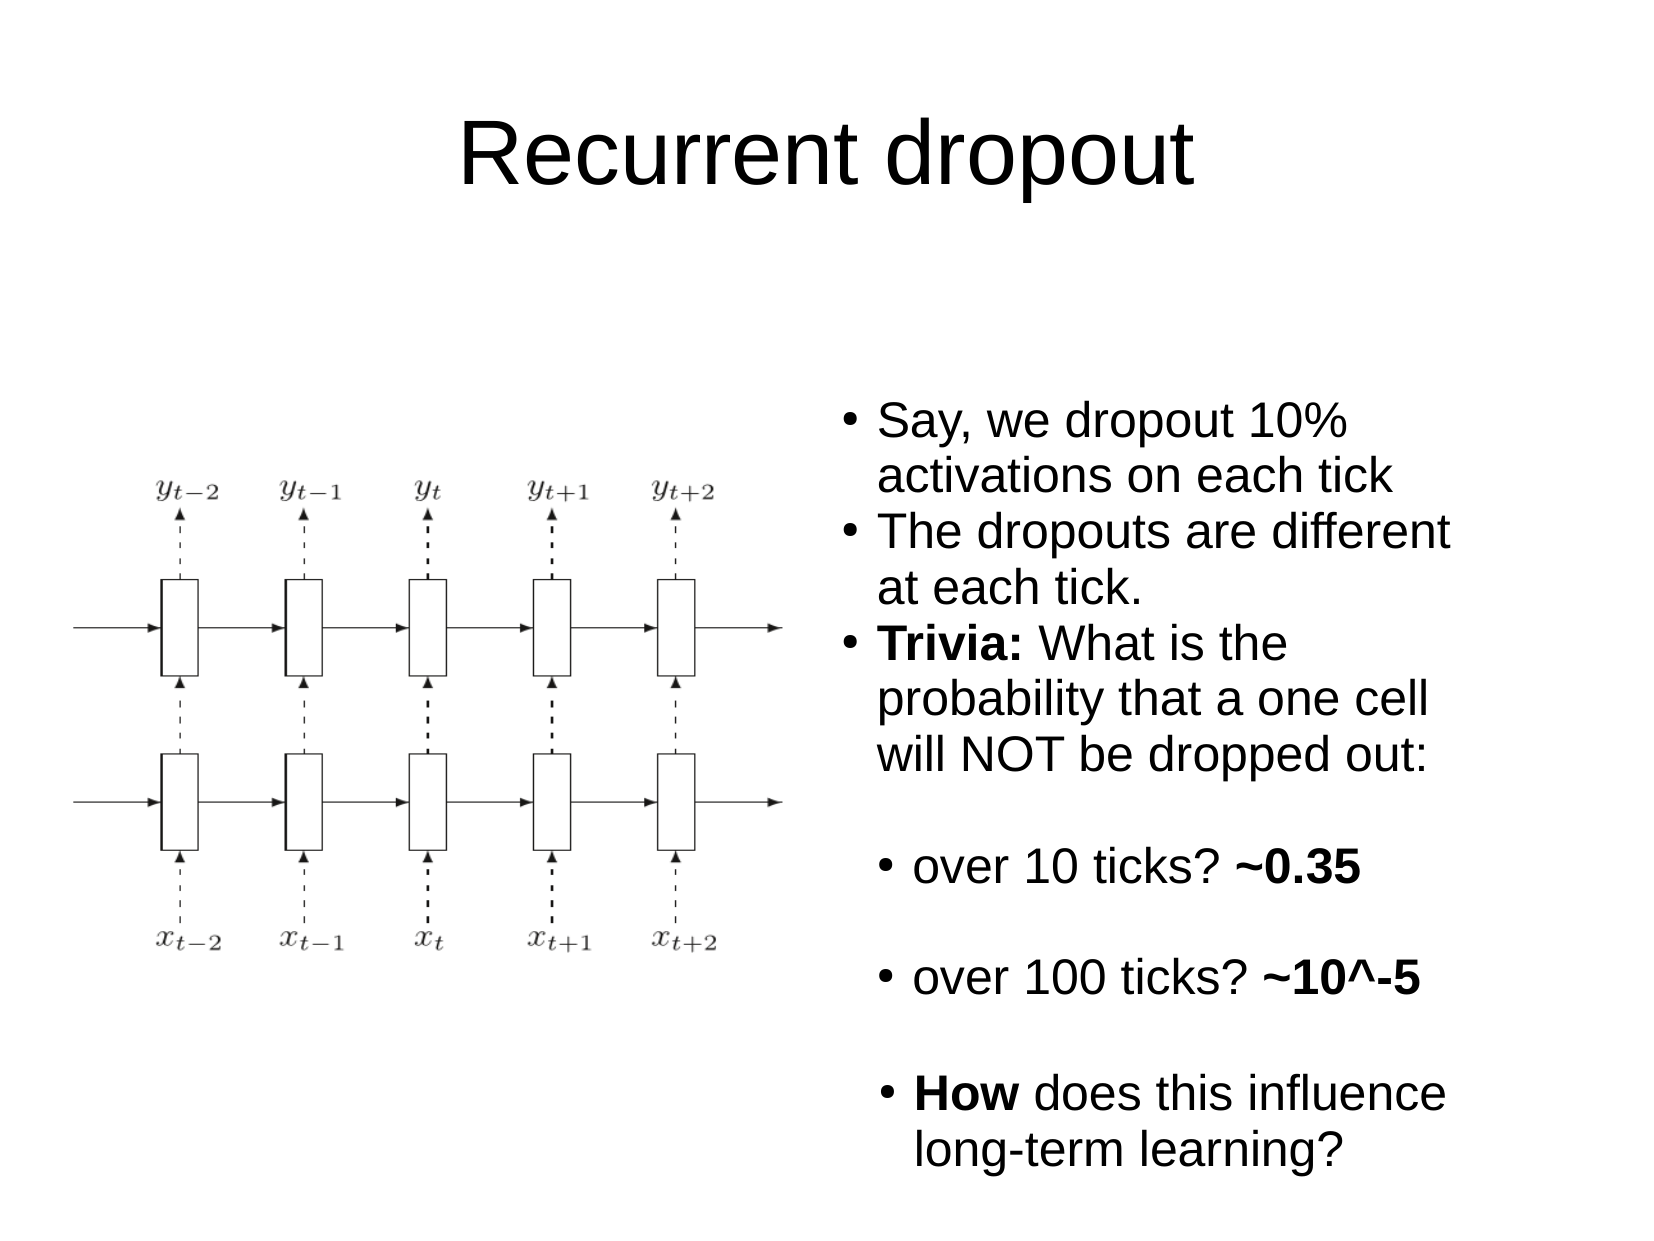

# Recurrent dropout
Say, we dropout 10% activations on each tick
The dropouts are different at each tick.
Trivia: What is the probability that a one cell will NOT be dropped out:
over 10 ticks? ~0.35
over 100 ticks? ~10^-5
How does this influence long-term learning?